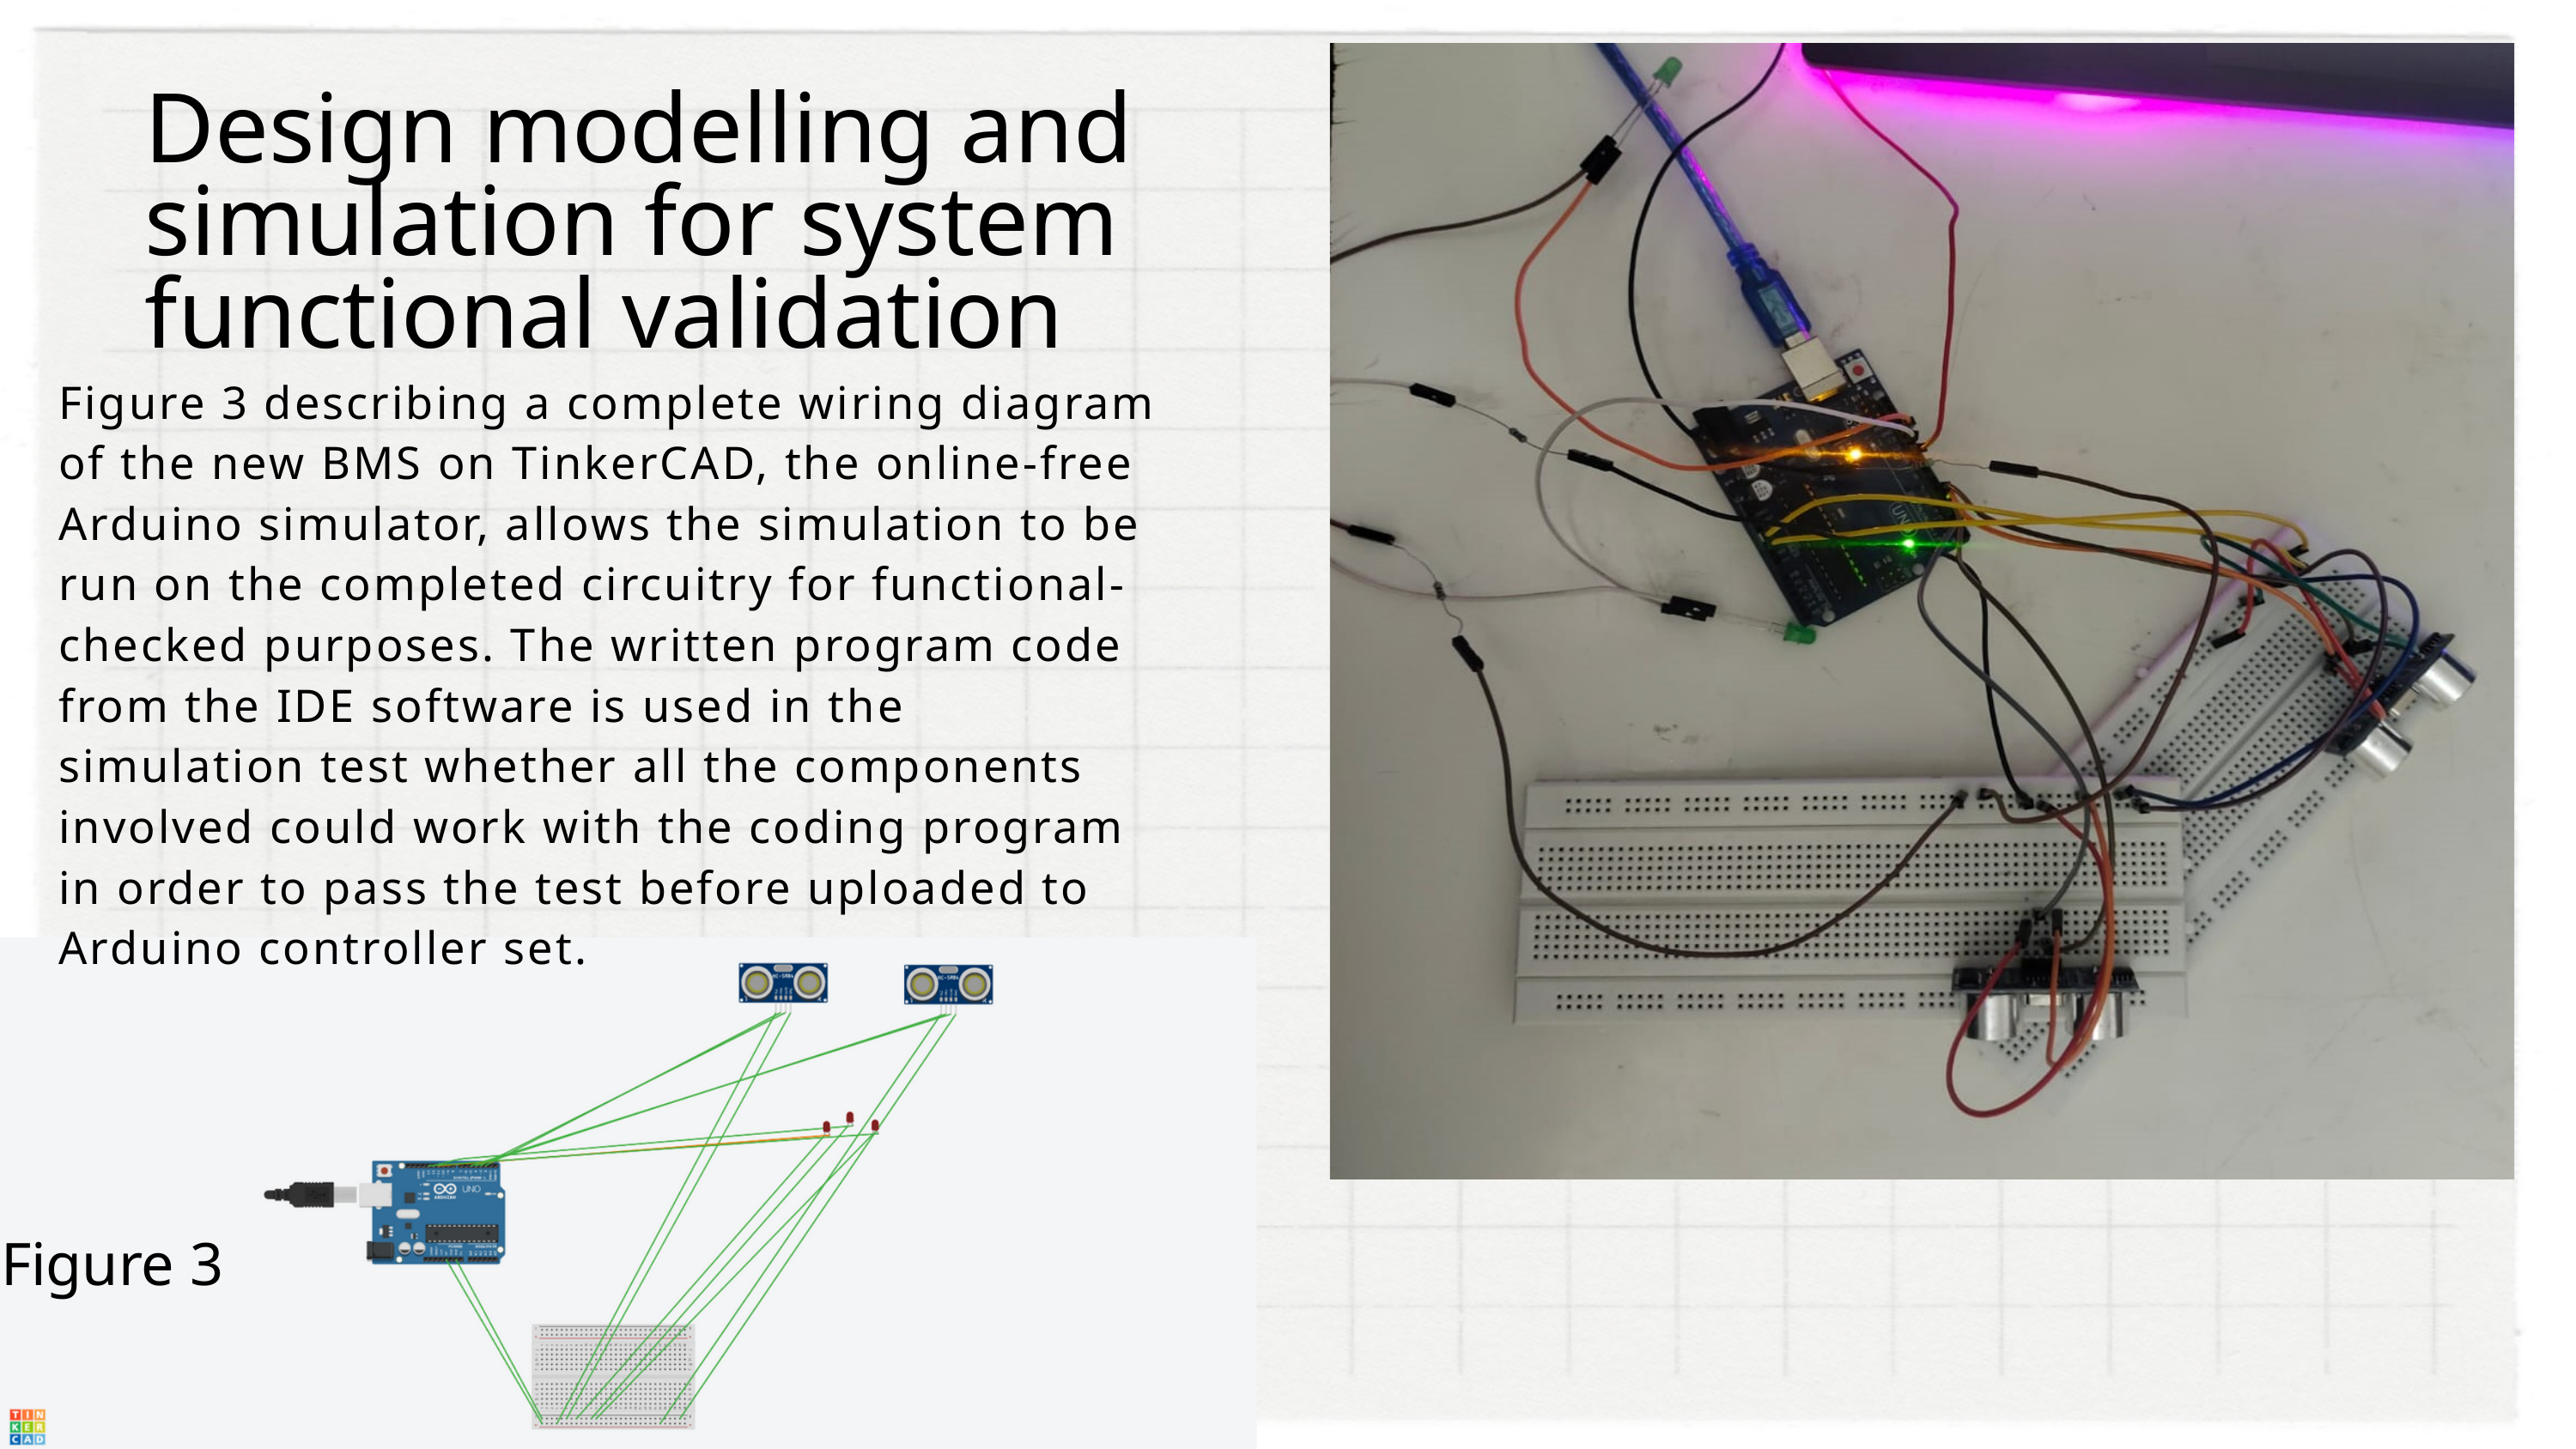

Design modelling and simulation for system functional validation
Figure 3 describing a complete wiring diagram of the new BMS on TinkerCAD, the online-free Arduino simulator, allows the simulation to be run on the completed circuitry for functional-checked purposes. The written program code from the IDE software is used in the simulation test whether all the components involved could work with the coding program in order to pass the test before uploaded to Arduino controller set.
Figure 3